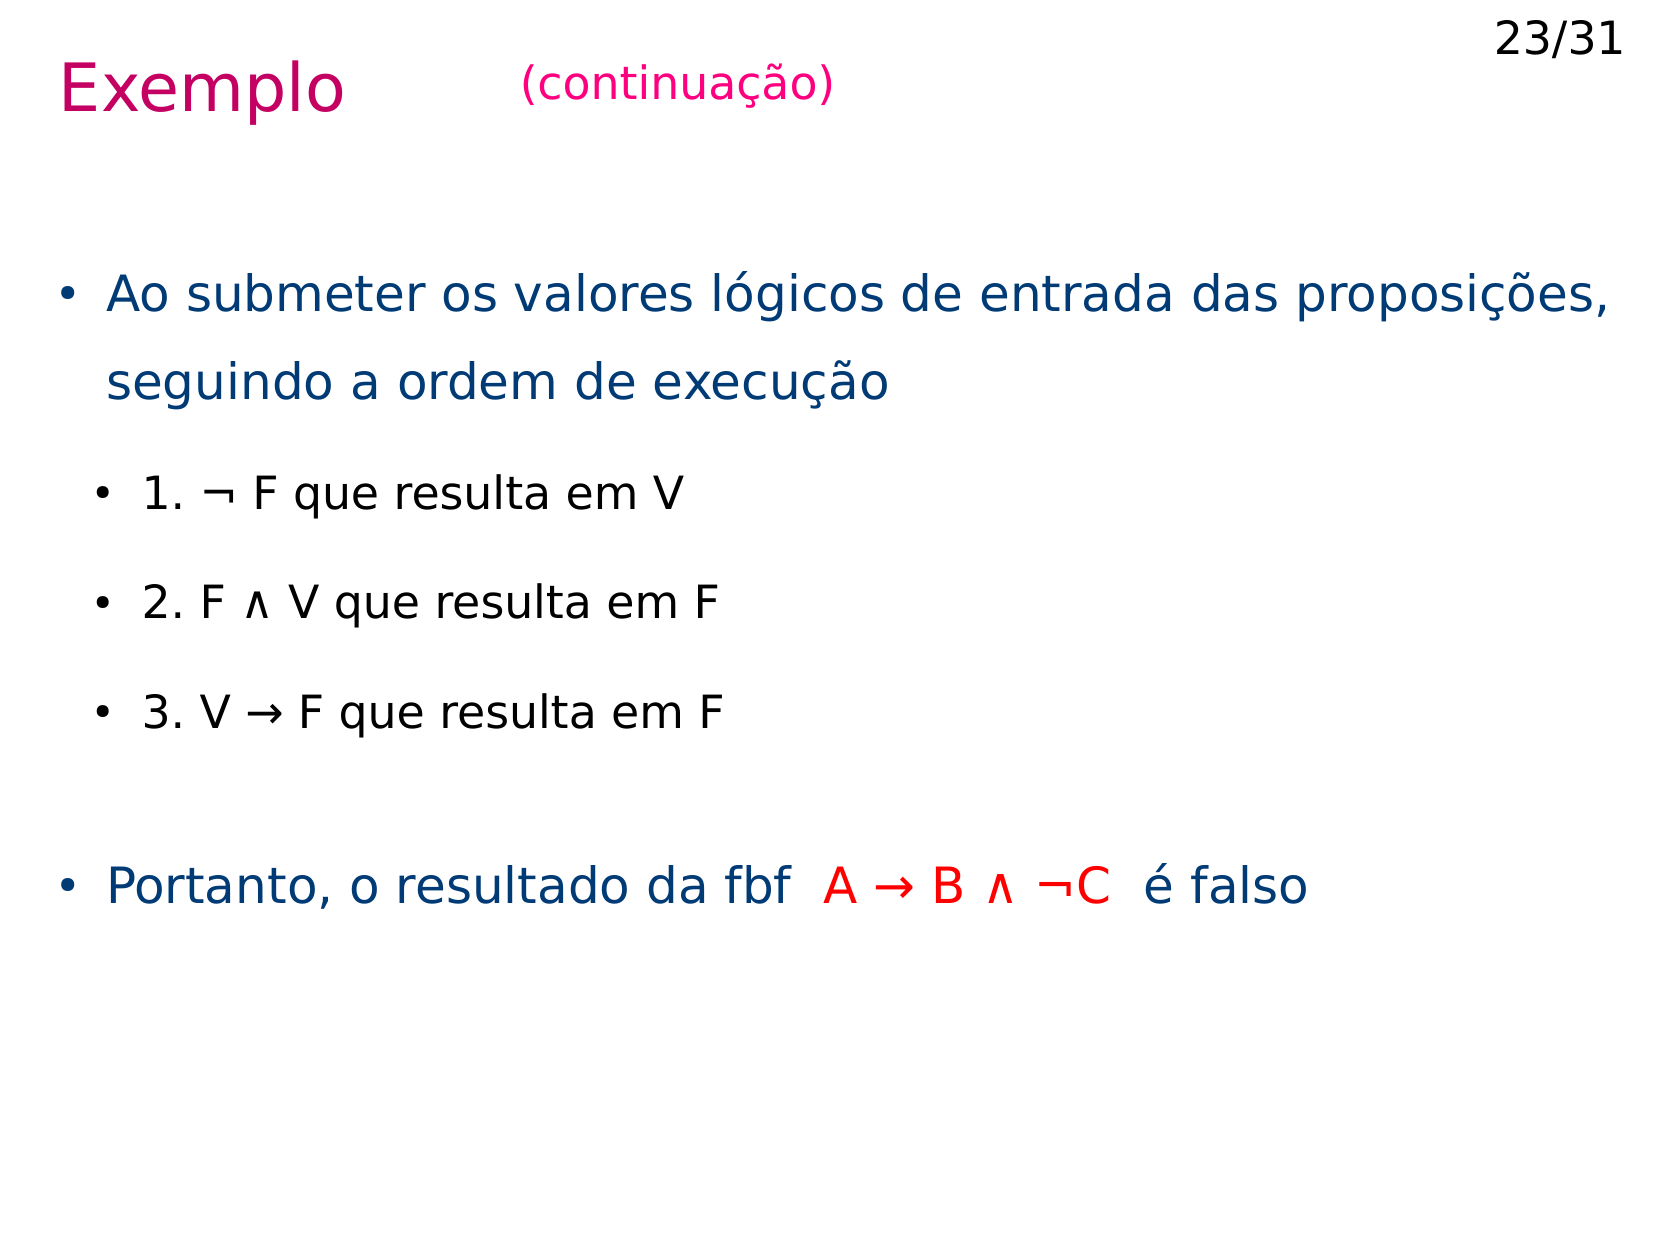

23
# Exemplo
(continuação)
Ao submeter os valores lógicos de entrada das proposições, seguindo a ordem de execução
1. ¬ F que resulta em V
2. F ∧ V que resulta em F
3. V → F que resulta em F
Portanto, o resultado da fbf A → B ∧ ¬C é falso